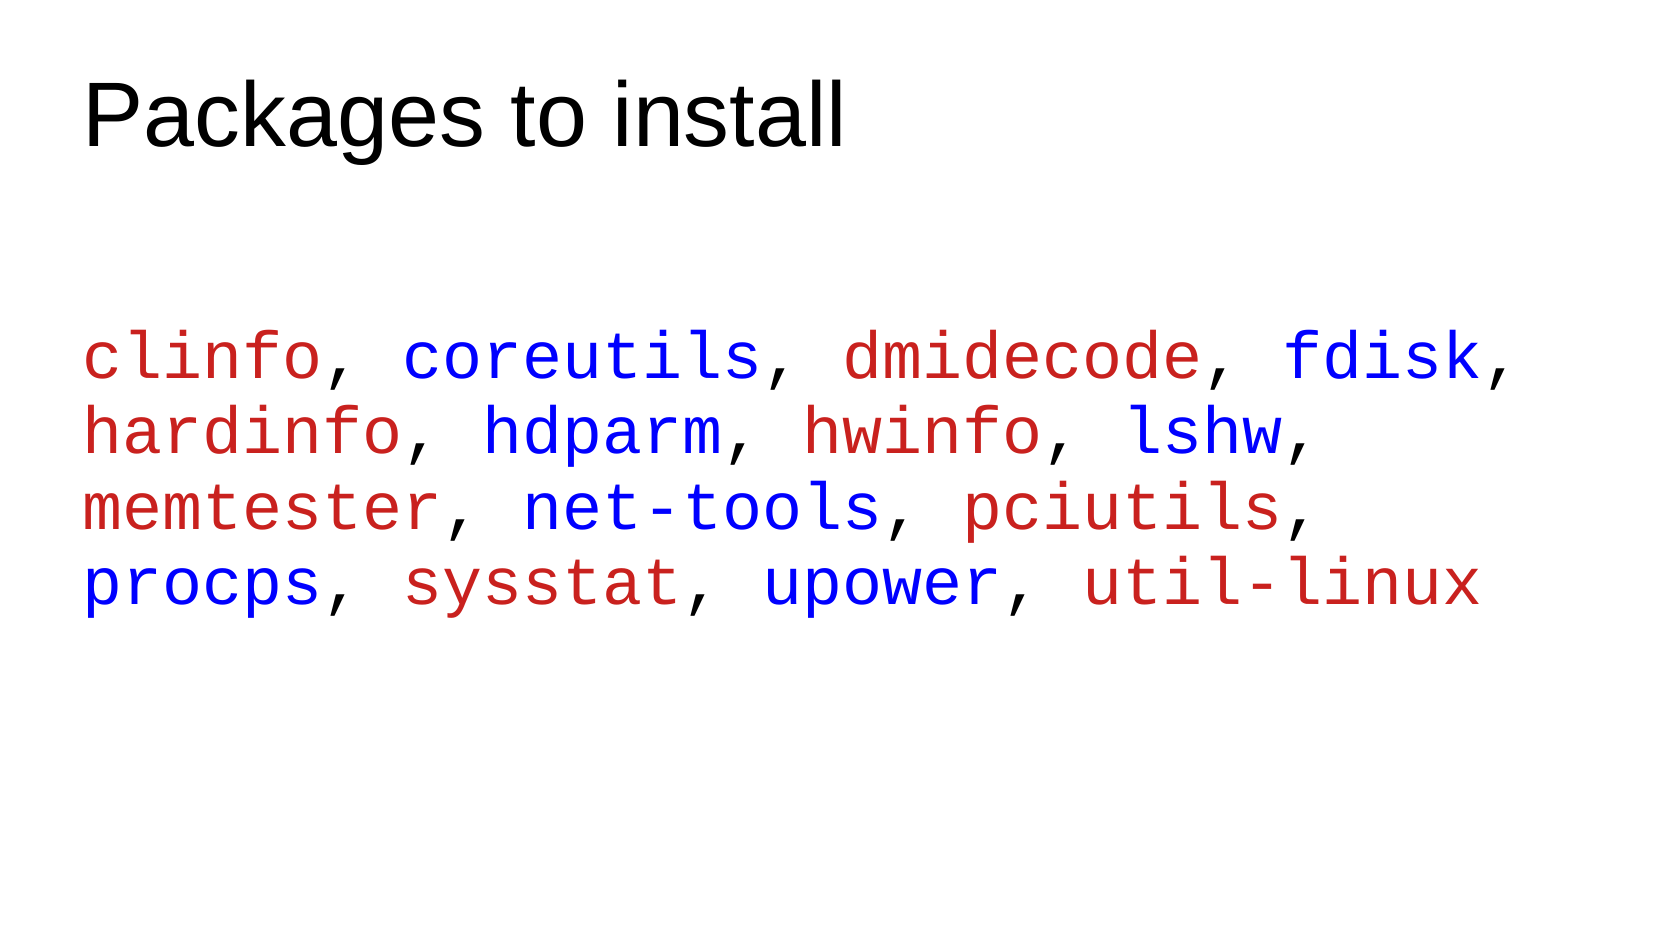

# Packages to install
clinfo, coreutils, dmidecode, fdisk, hardinfo, hdparm, hwinfo, lshw, memtester, net-tools, pciutils, procps, sysstat, upower, util-linux